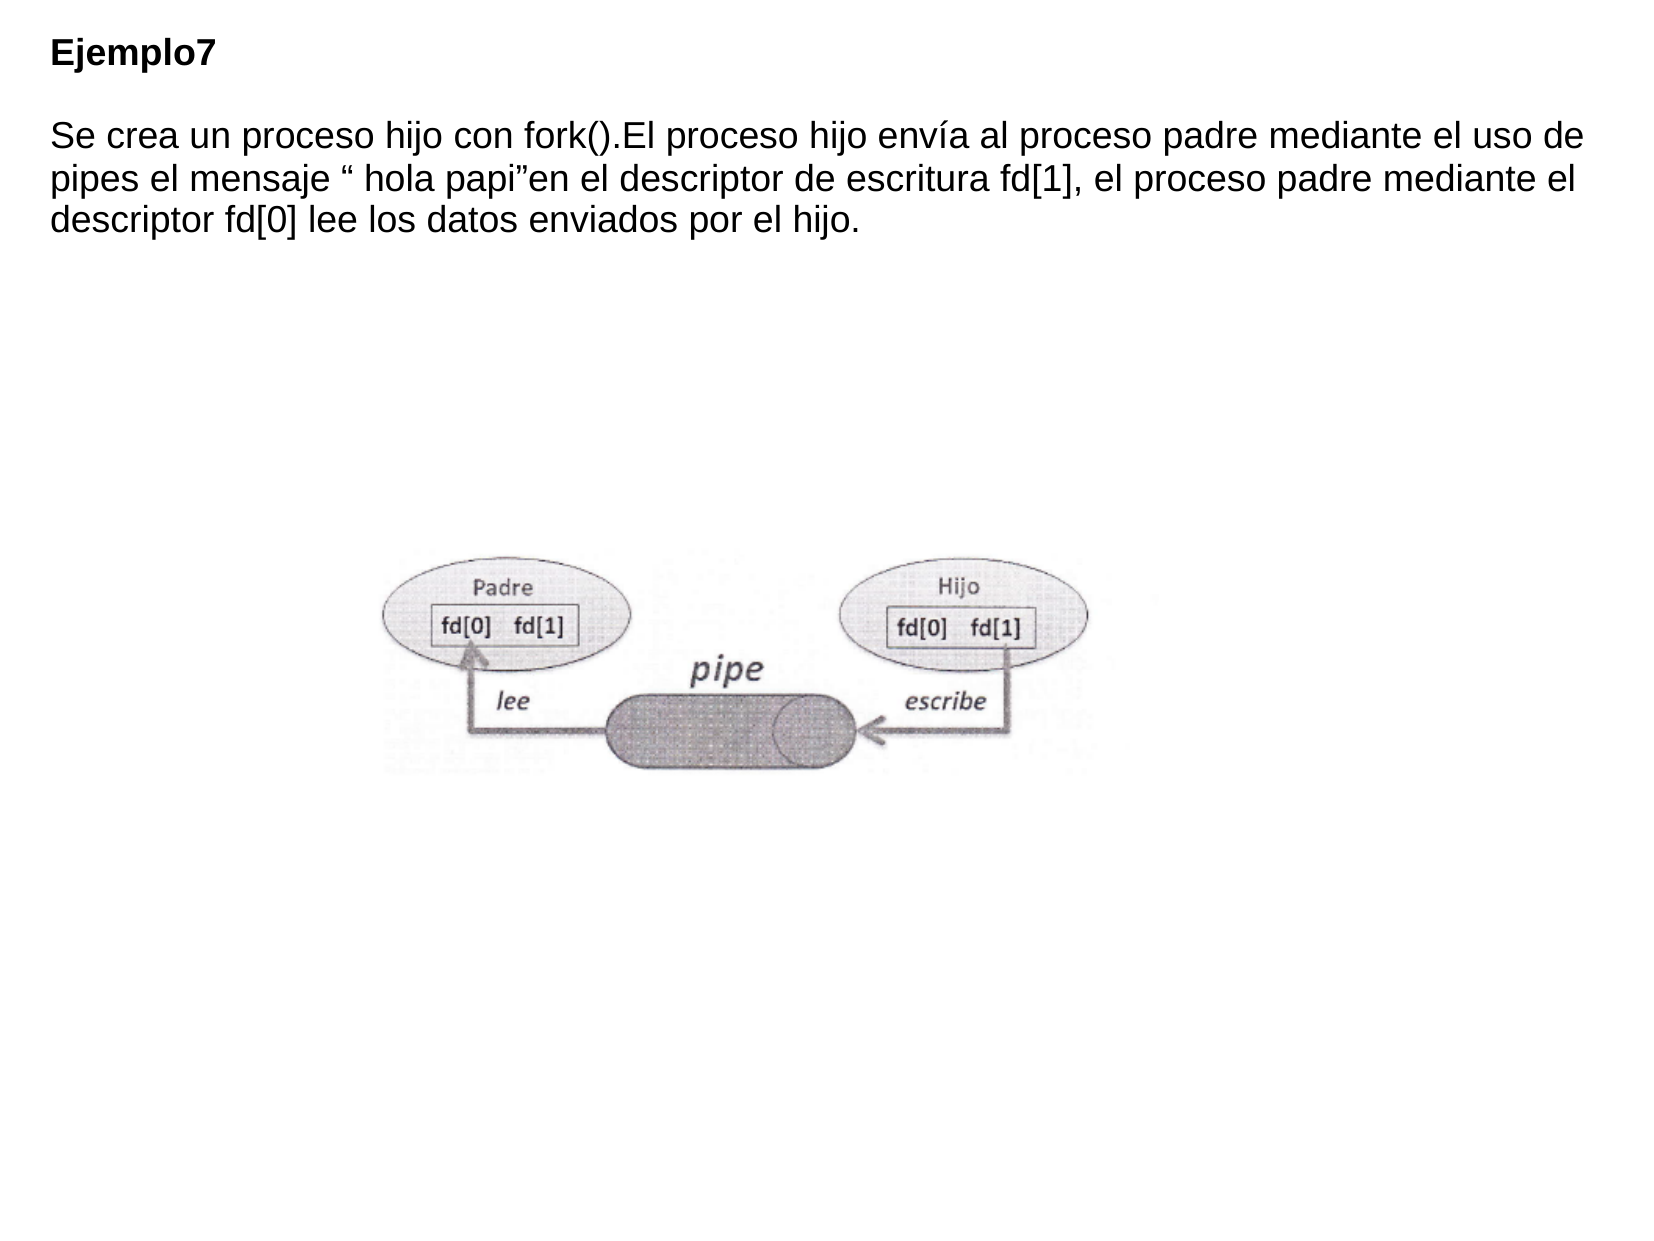

Ejemplo7
Se crea un proceso hijo con fork().El proceso hijo envía al proceso padre mediante el uso de pipes el mensaje “ hola papi”en el descriptor de escritura fd[1], el proceso padre mediante el descriptor fd[0] lee los datos enviados por el hijo.